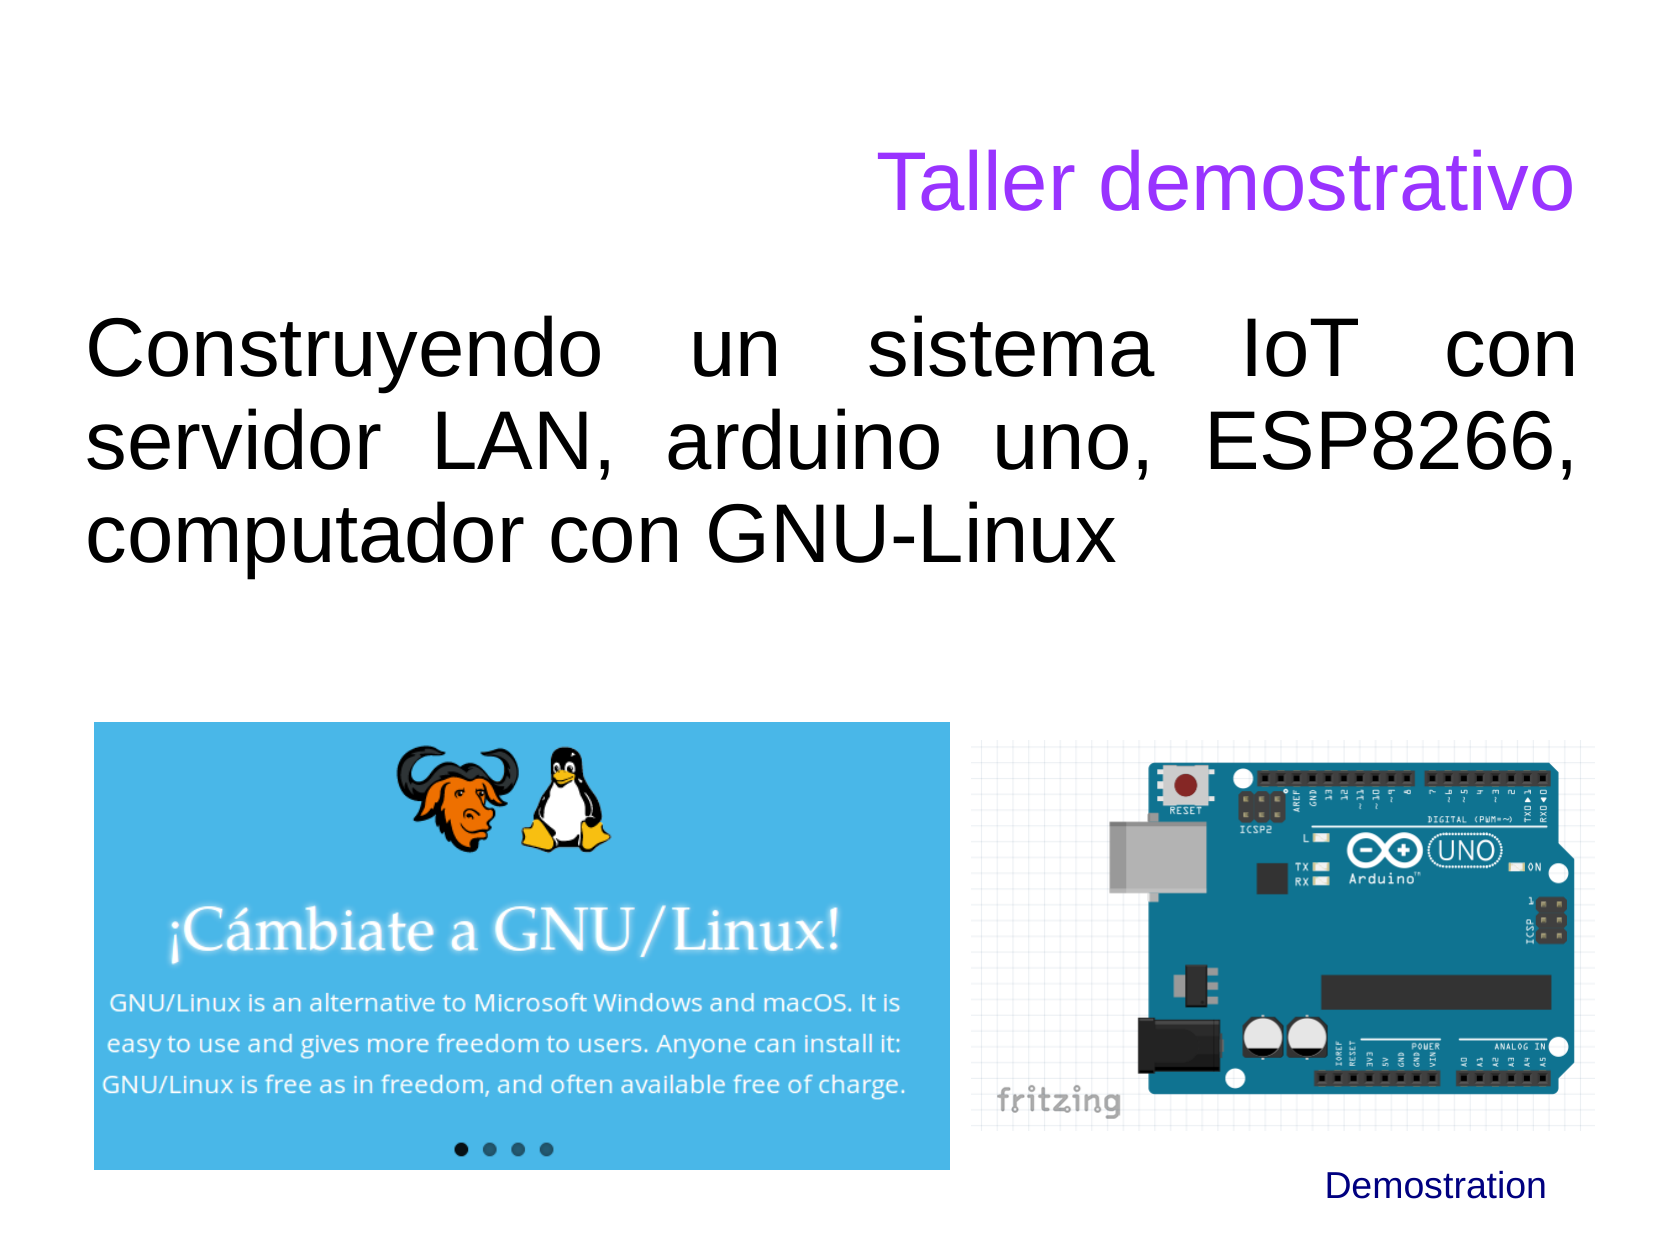

Taller demostrativo
Construyendo un sistema IoT con servidor LAN, arduino uno, ESP8266, computador con GNU-Linux
Demostration